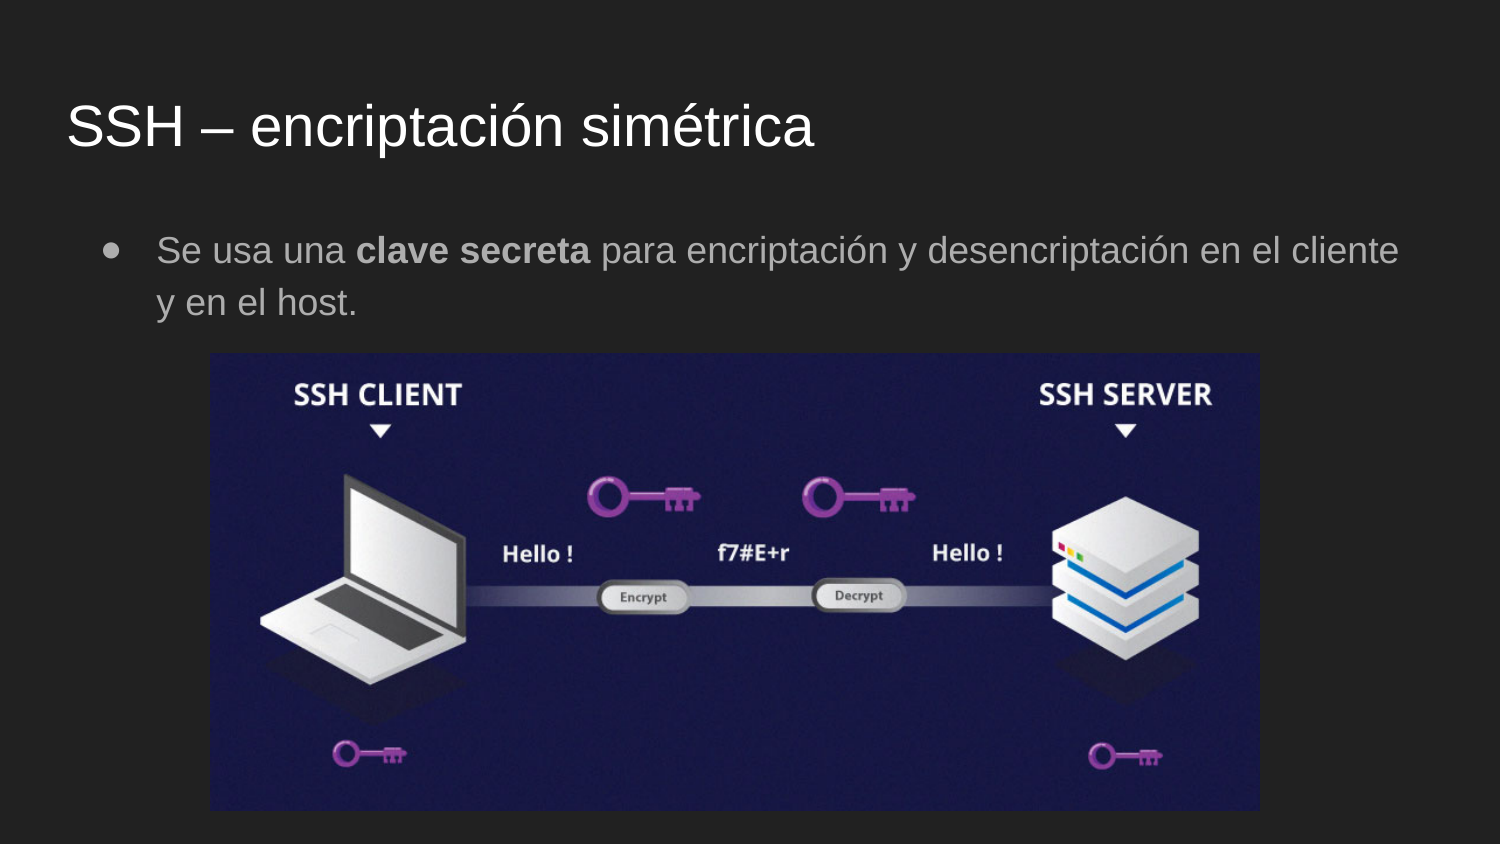

# SSH – encriptación simétrica
Se usa una clave secreta para encriptación y desencriptación en el cliente y en el host.